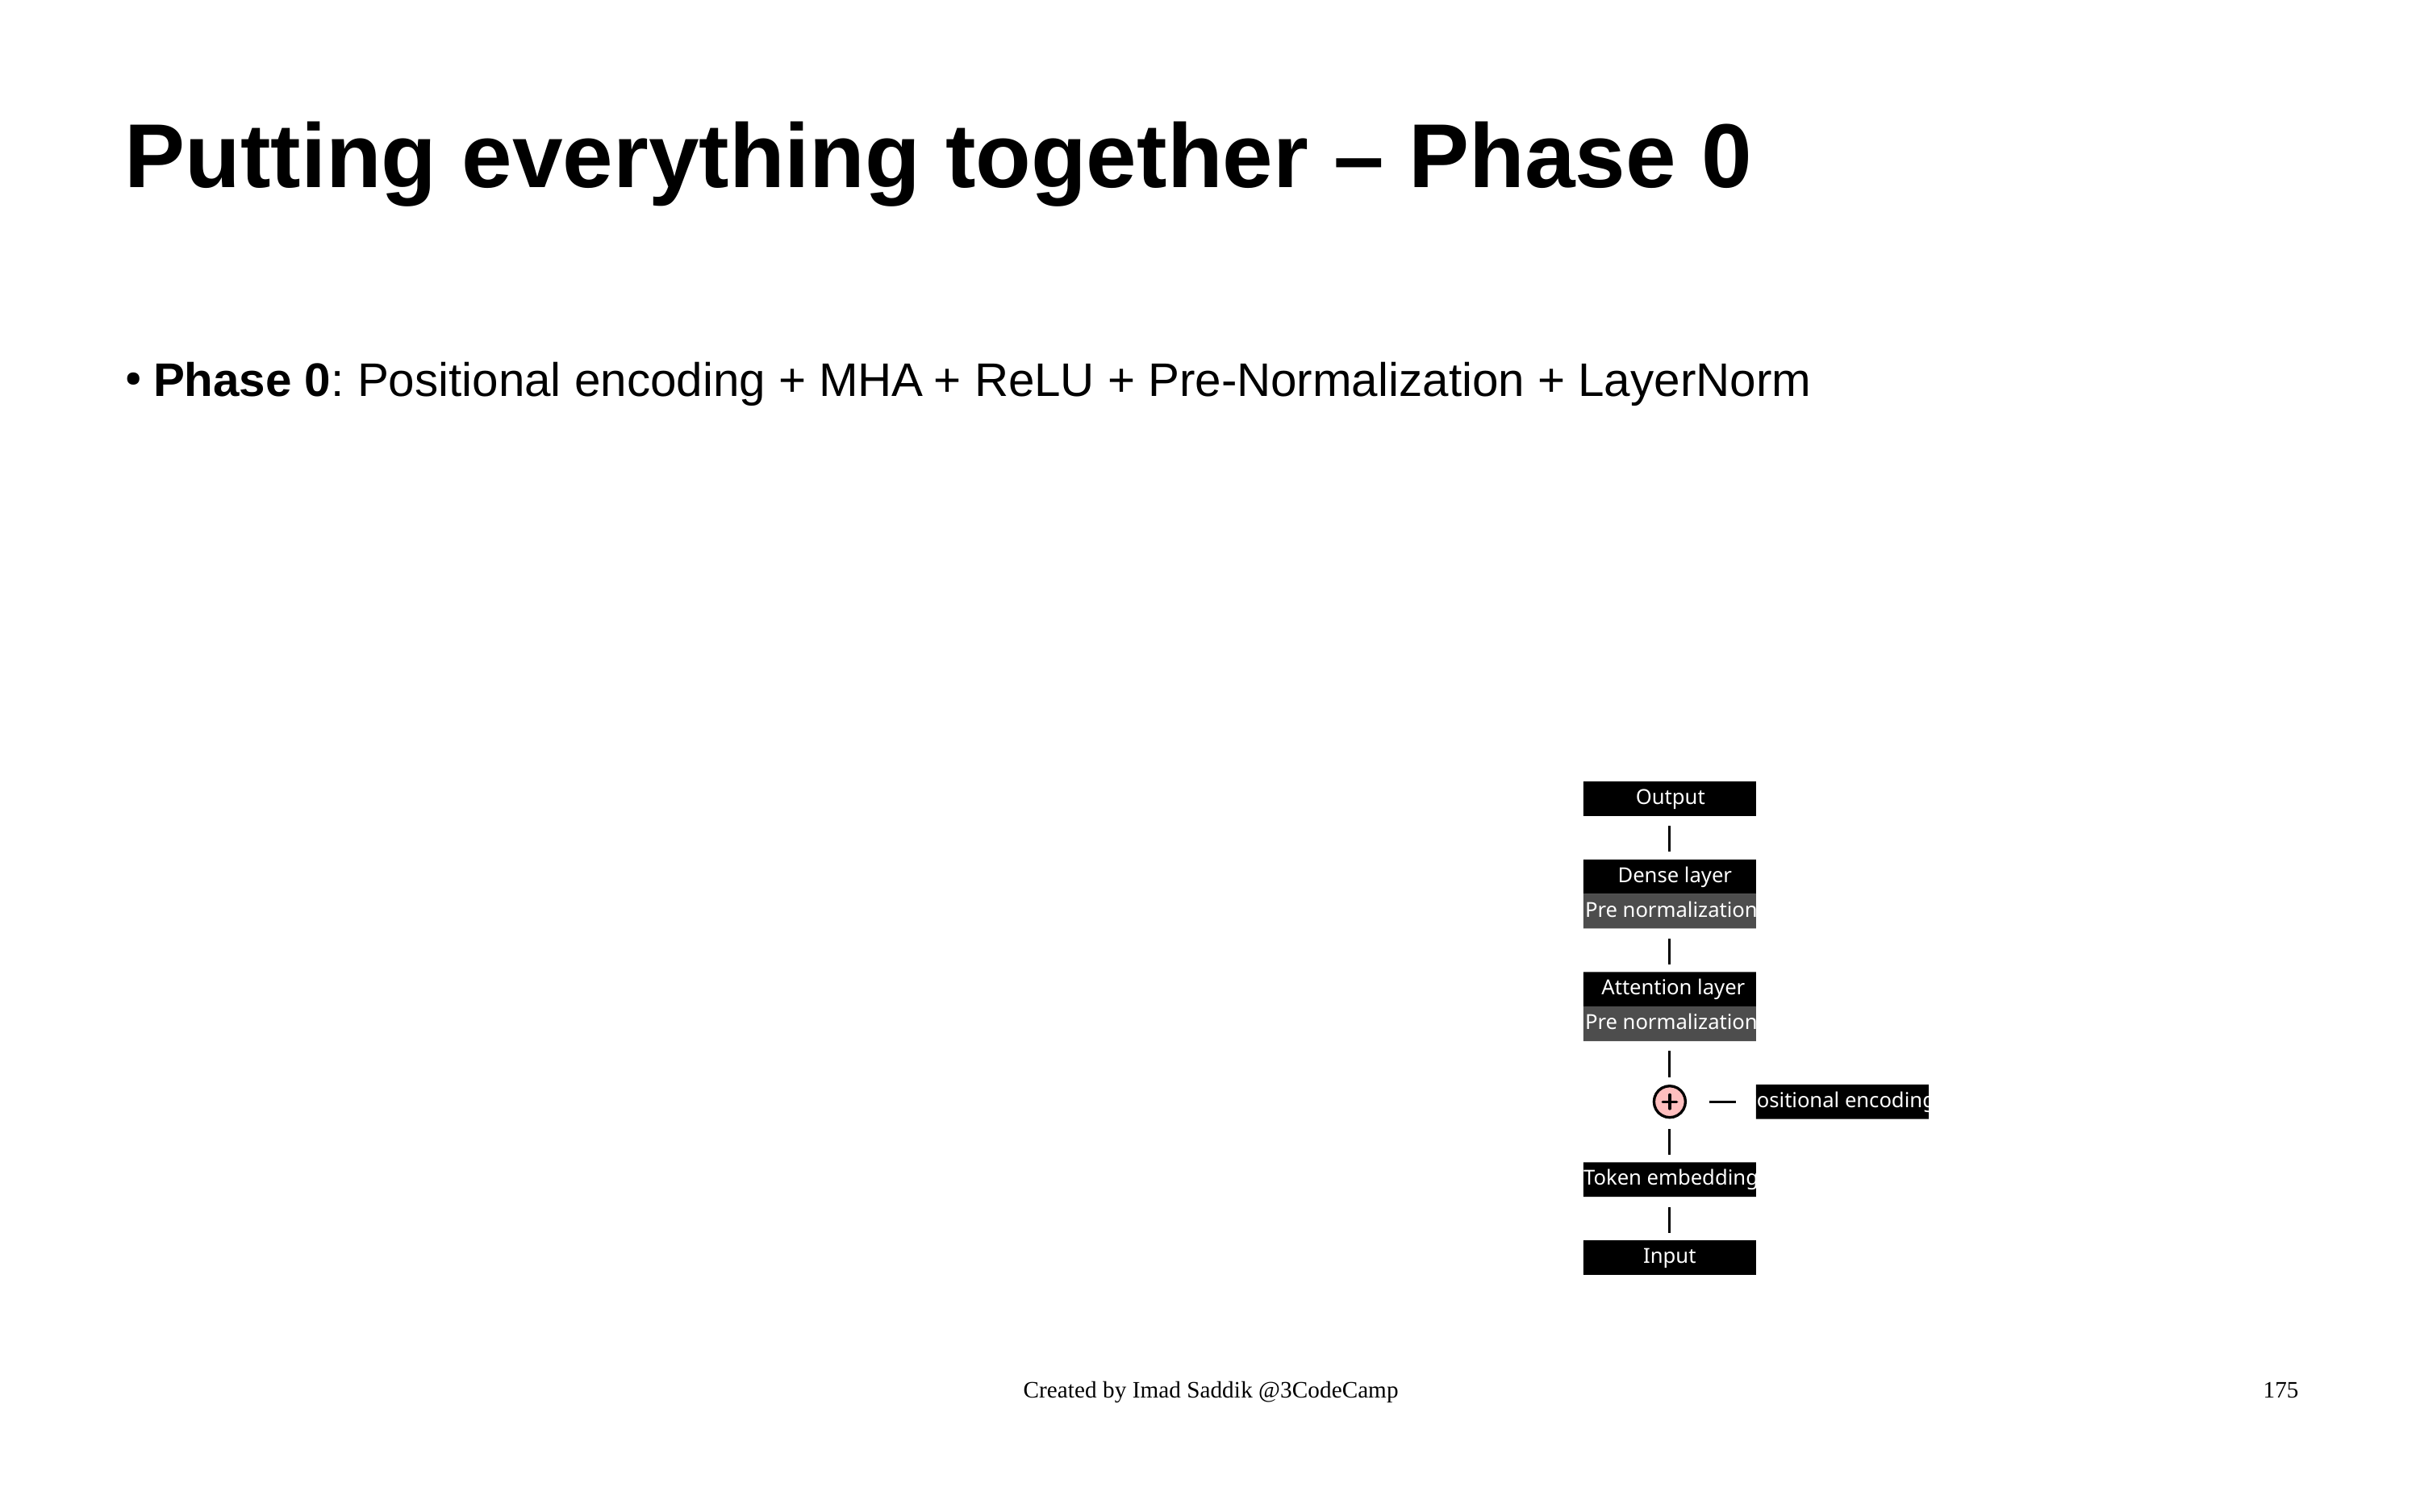

Putting everything together – Phase 0
Phase 0: Positional encoding + MHA + ReLU + Pre-Normalization + LayerNorm
Created by Imad Saddik @3CodeCamp
175